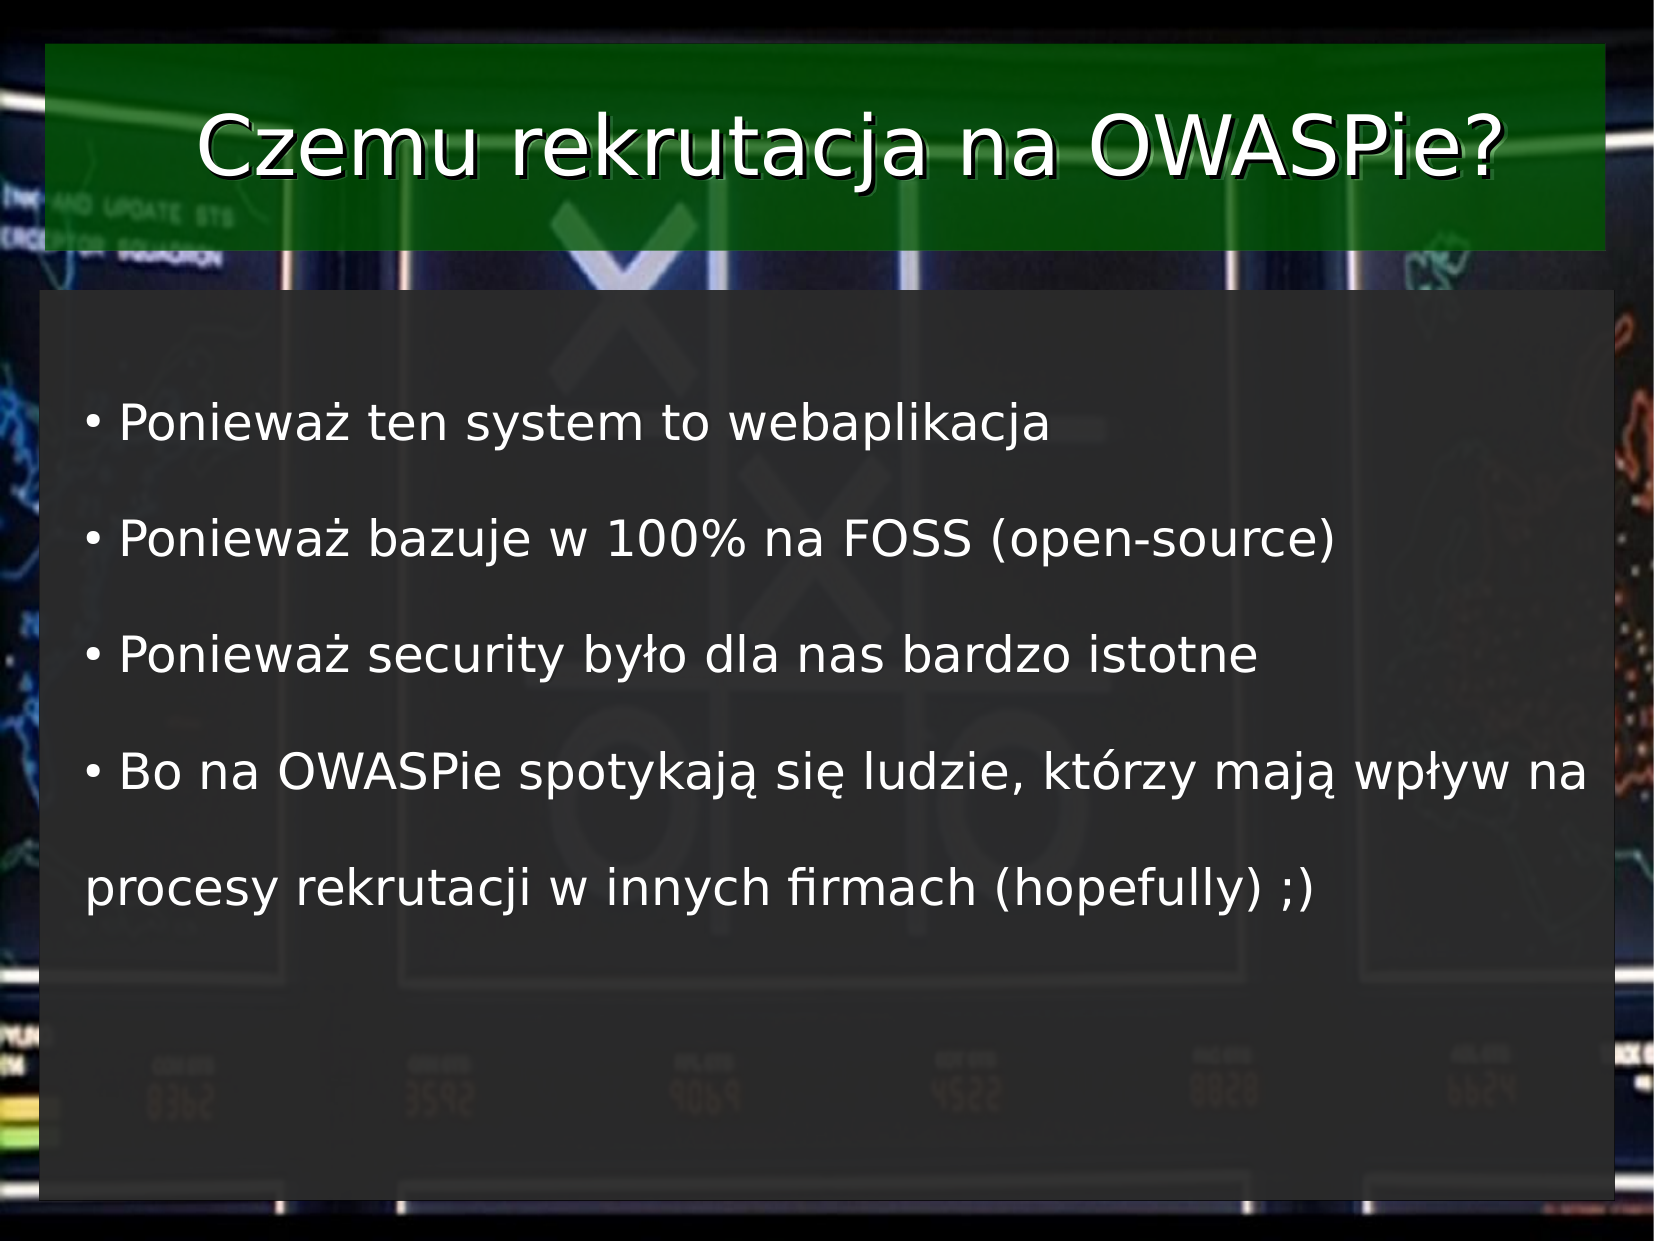

# Czemu rekrutacja na OWASPie?
 Ponieważ ten system to webaplikacja
 Ponieważ bazuje w 100% na FOSS (open-source)
 Ponieważ security było dla nas bardzo istotne
 Bo na OWASPie spotykają się ludzie, którzy mają wpływ na procesy rekrutacji w innych firmach (hopefully) ;)